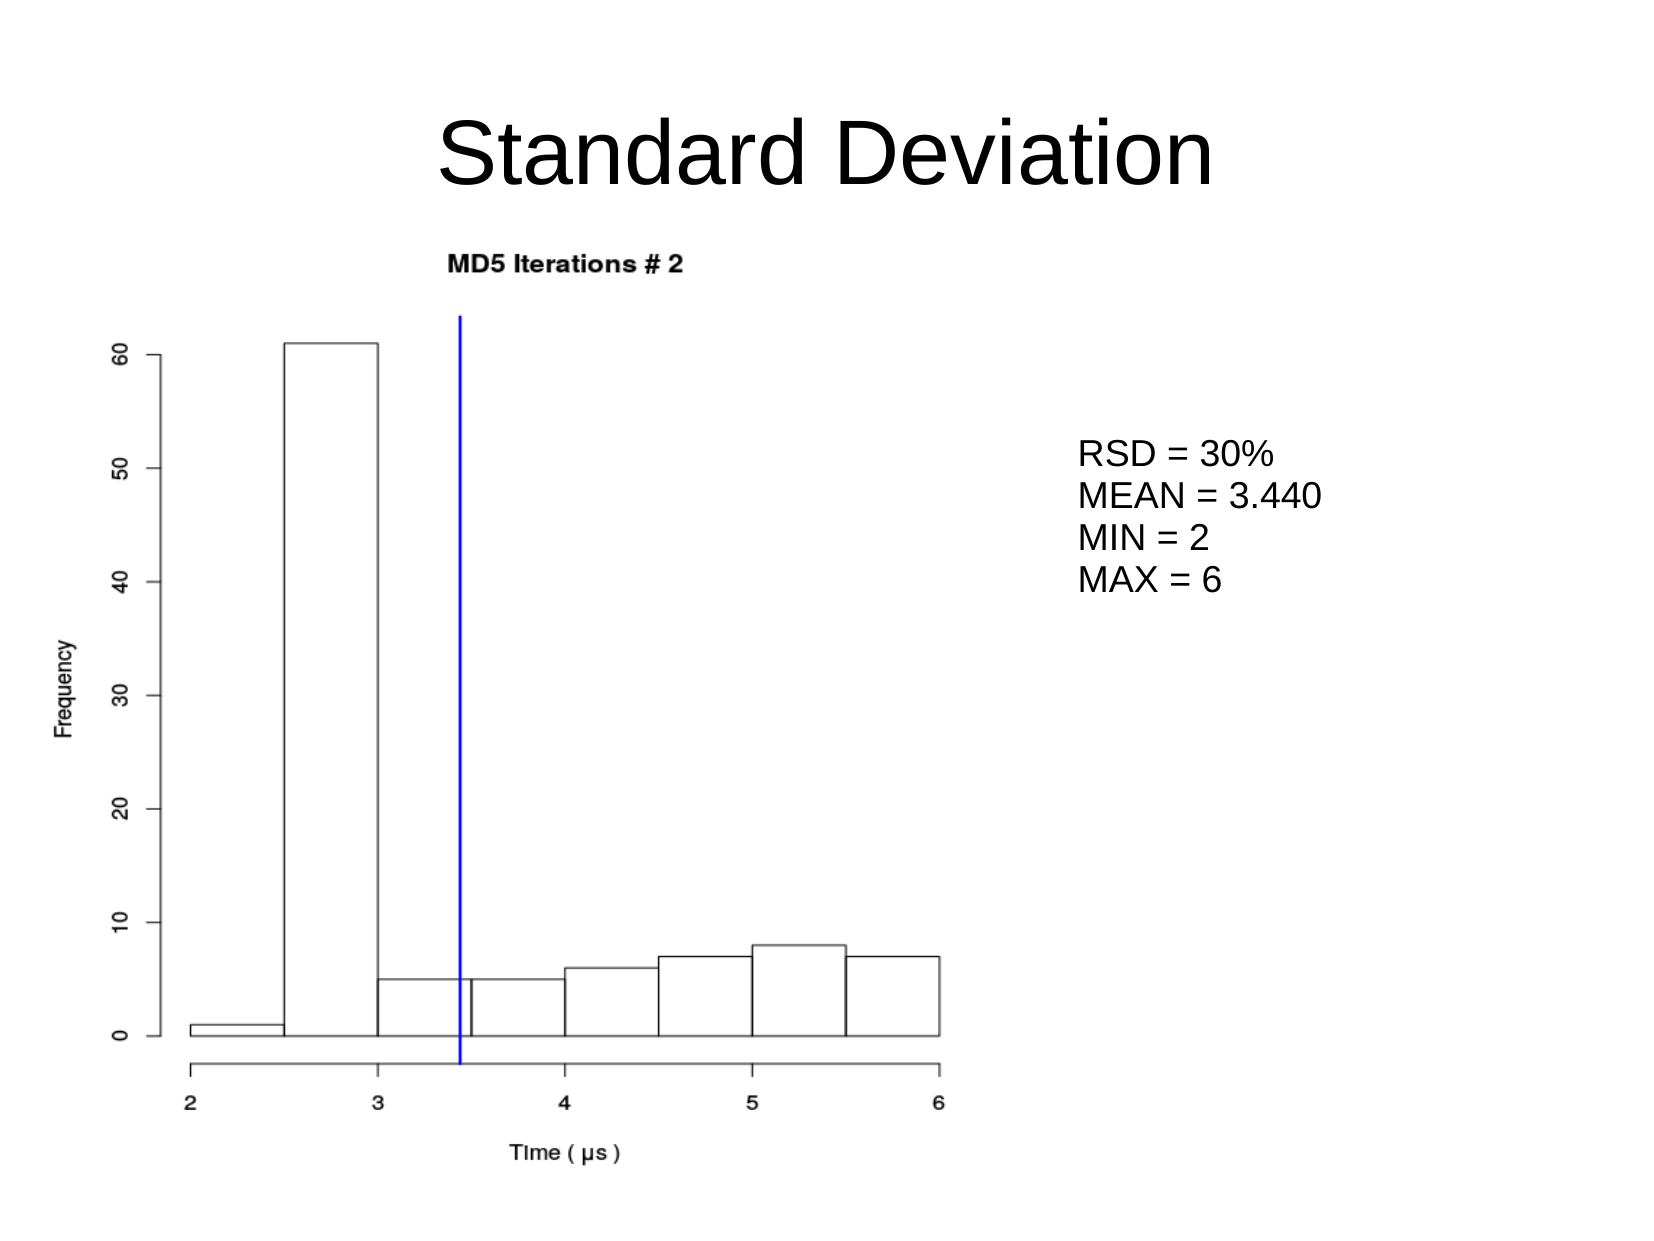

# Standard Deviation
RSD = 30%
MEAN = 3.440
MIN = 2
MAX = 6